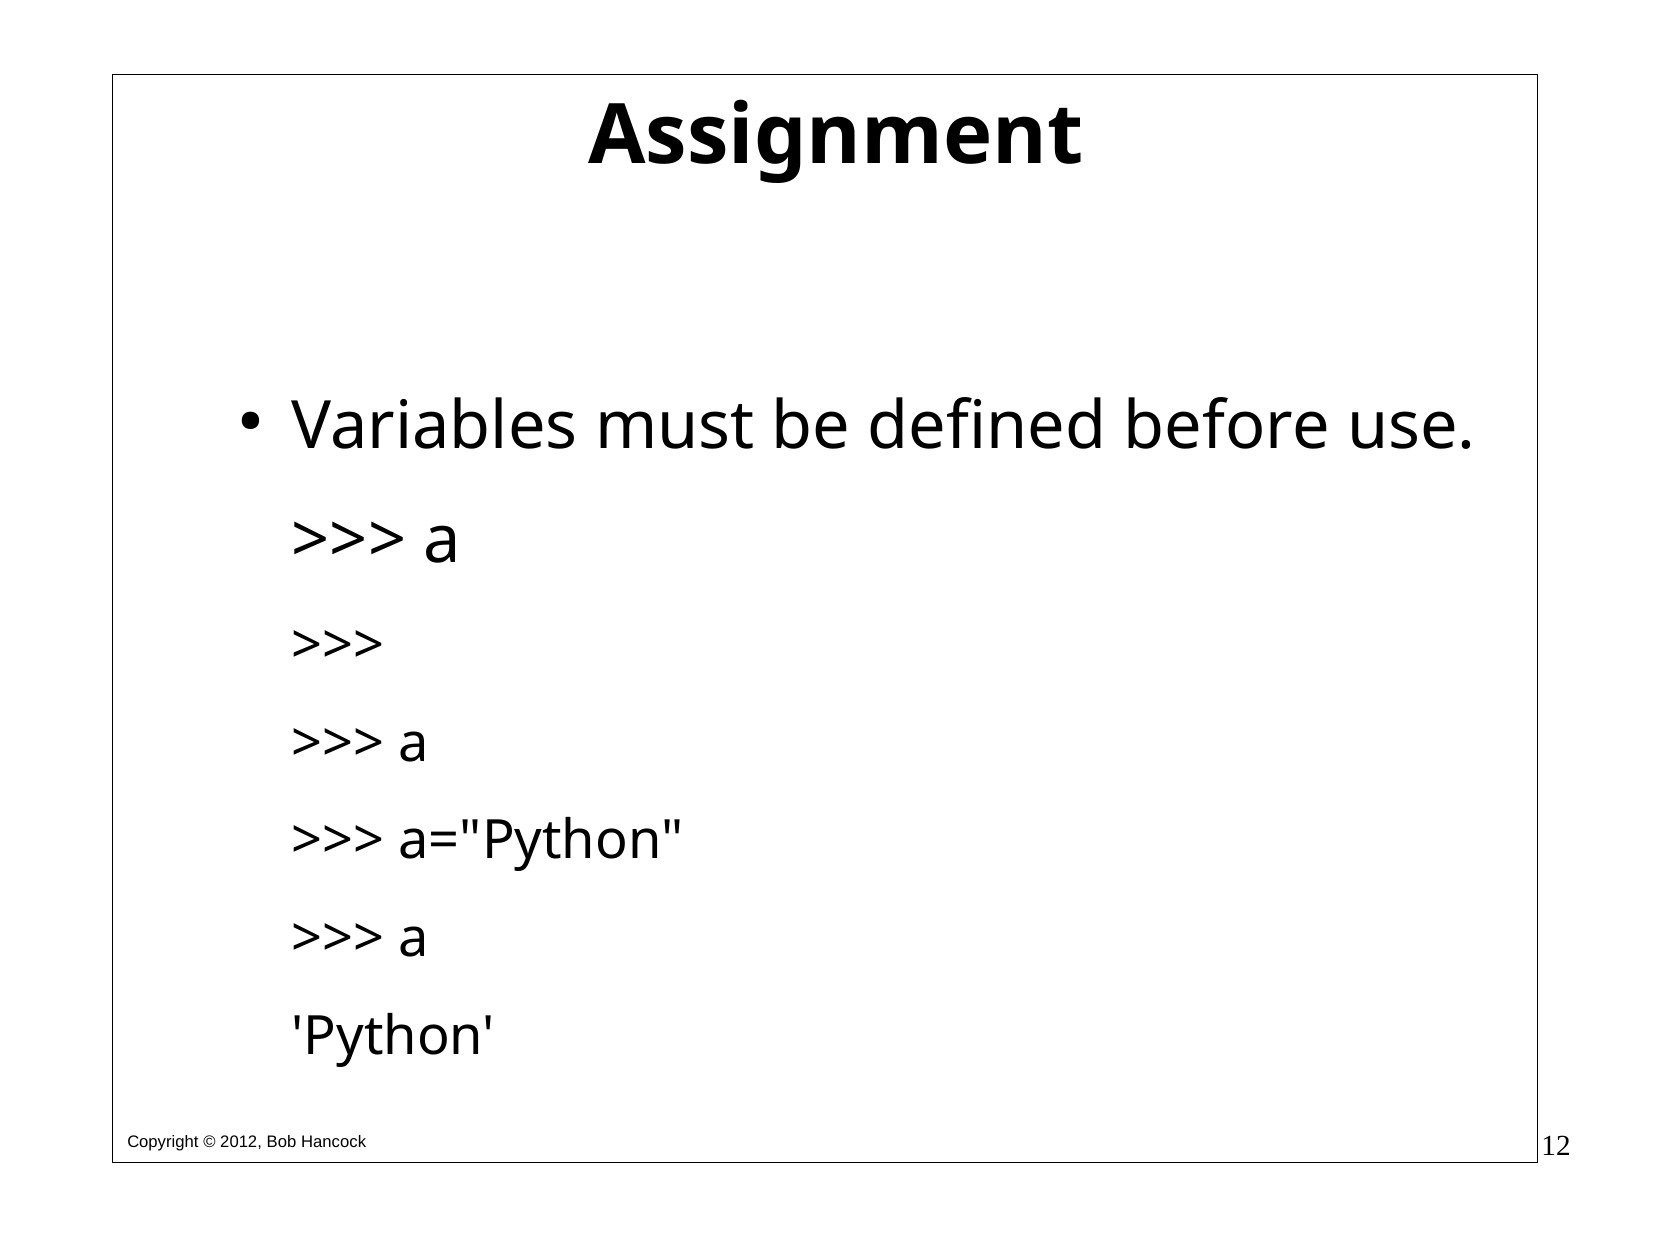

# Assignment
Variables must be defined before use.
>>> a
>>>
>>> a
>>> a="Python"
>>> a
'Python'
Copyright © 2012, Bob Hancock
12